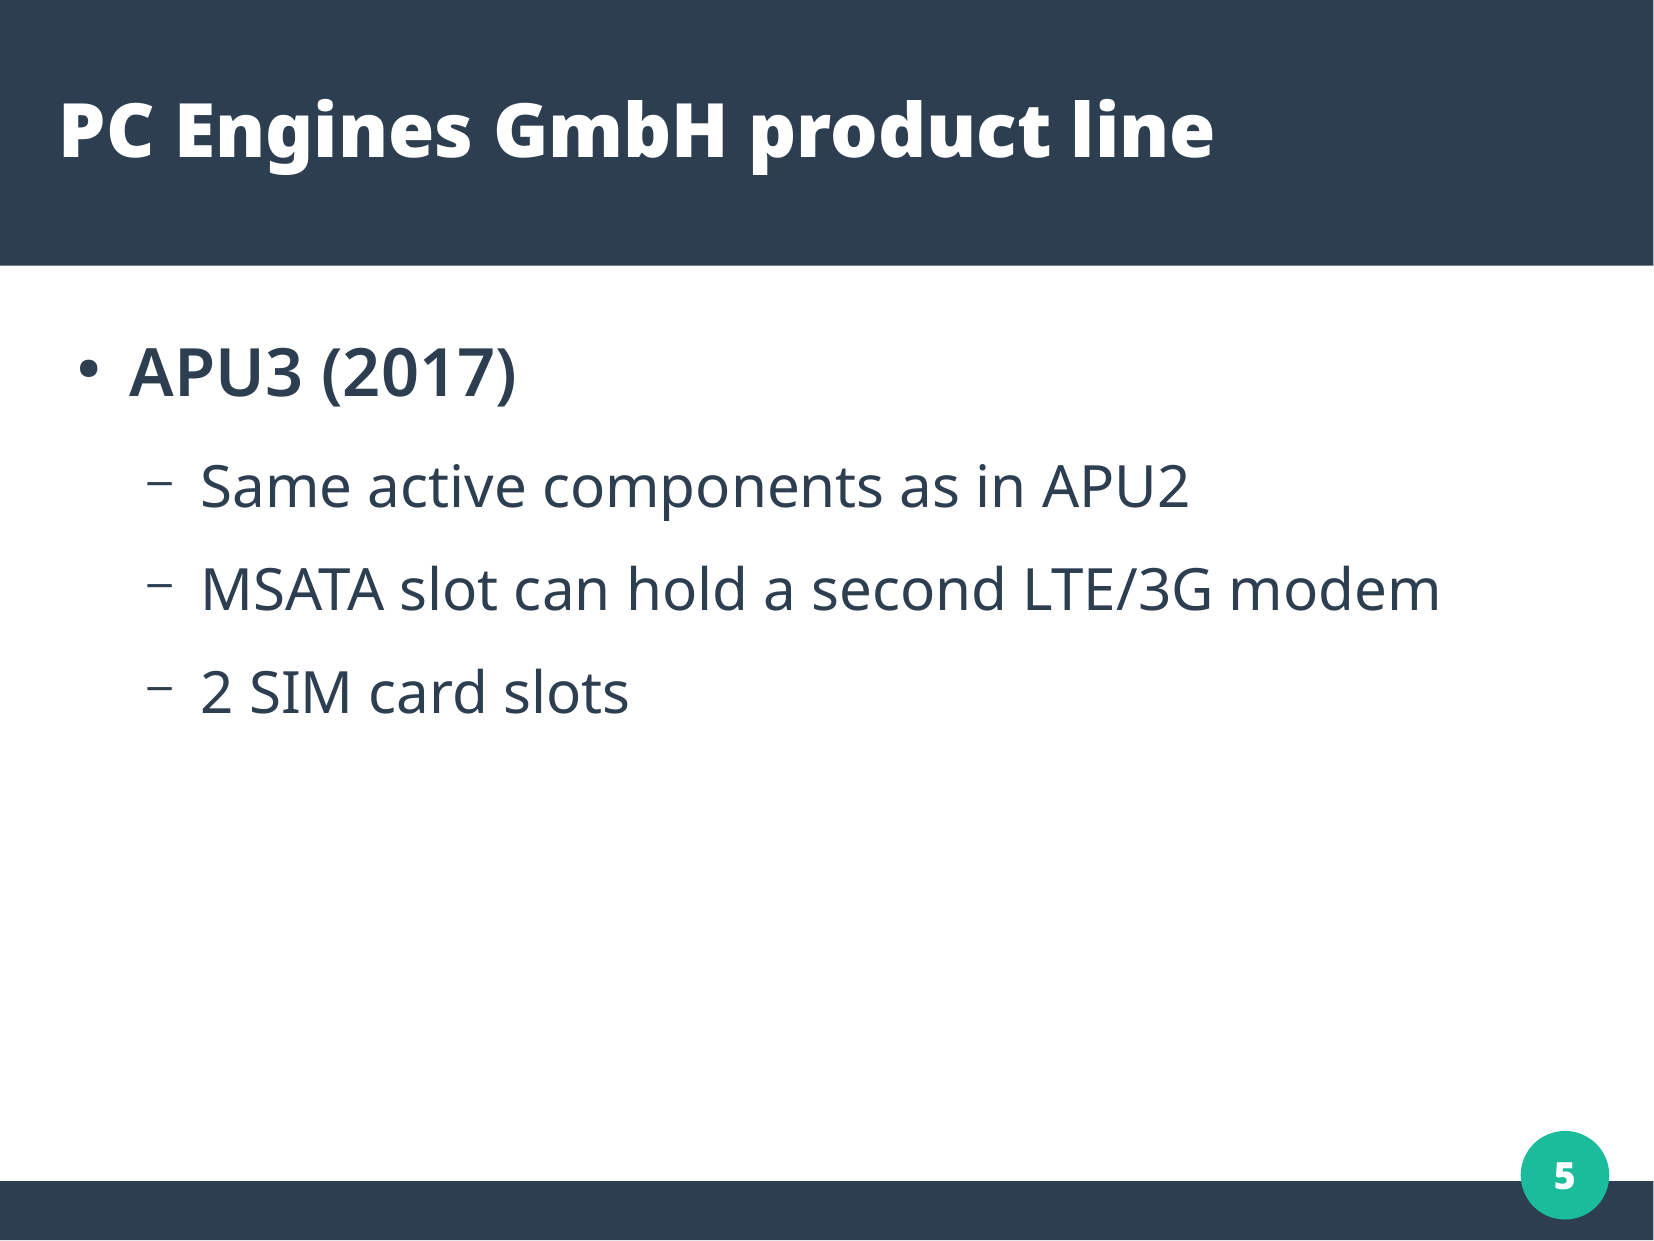

# PC Engines GmbH product line
APU3 (2017)
Same active components as in APU2
MSATA slot can hold a second LTE/3G modem
2 SIM card slots
5